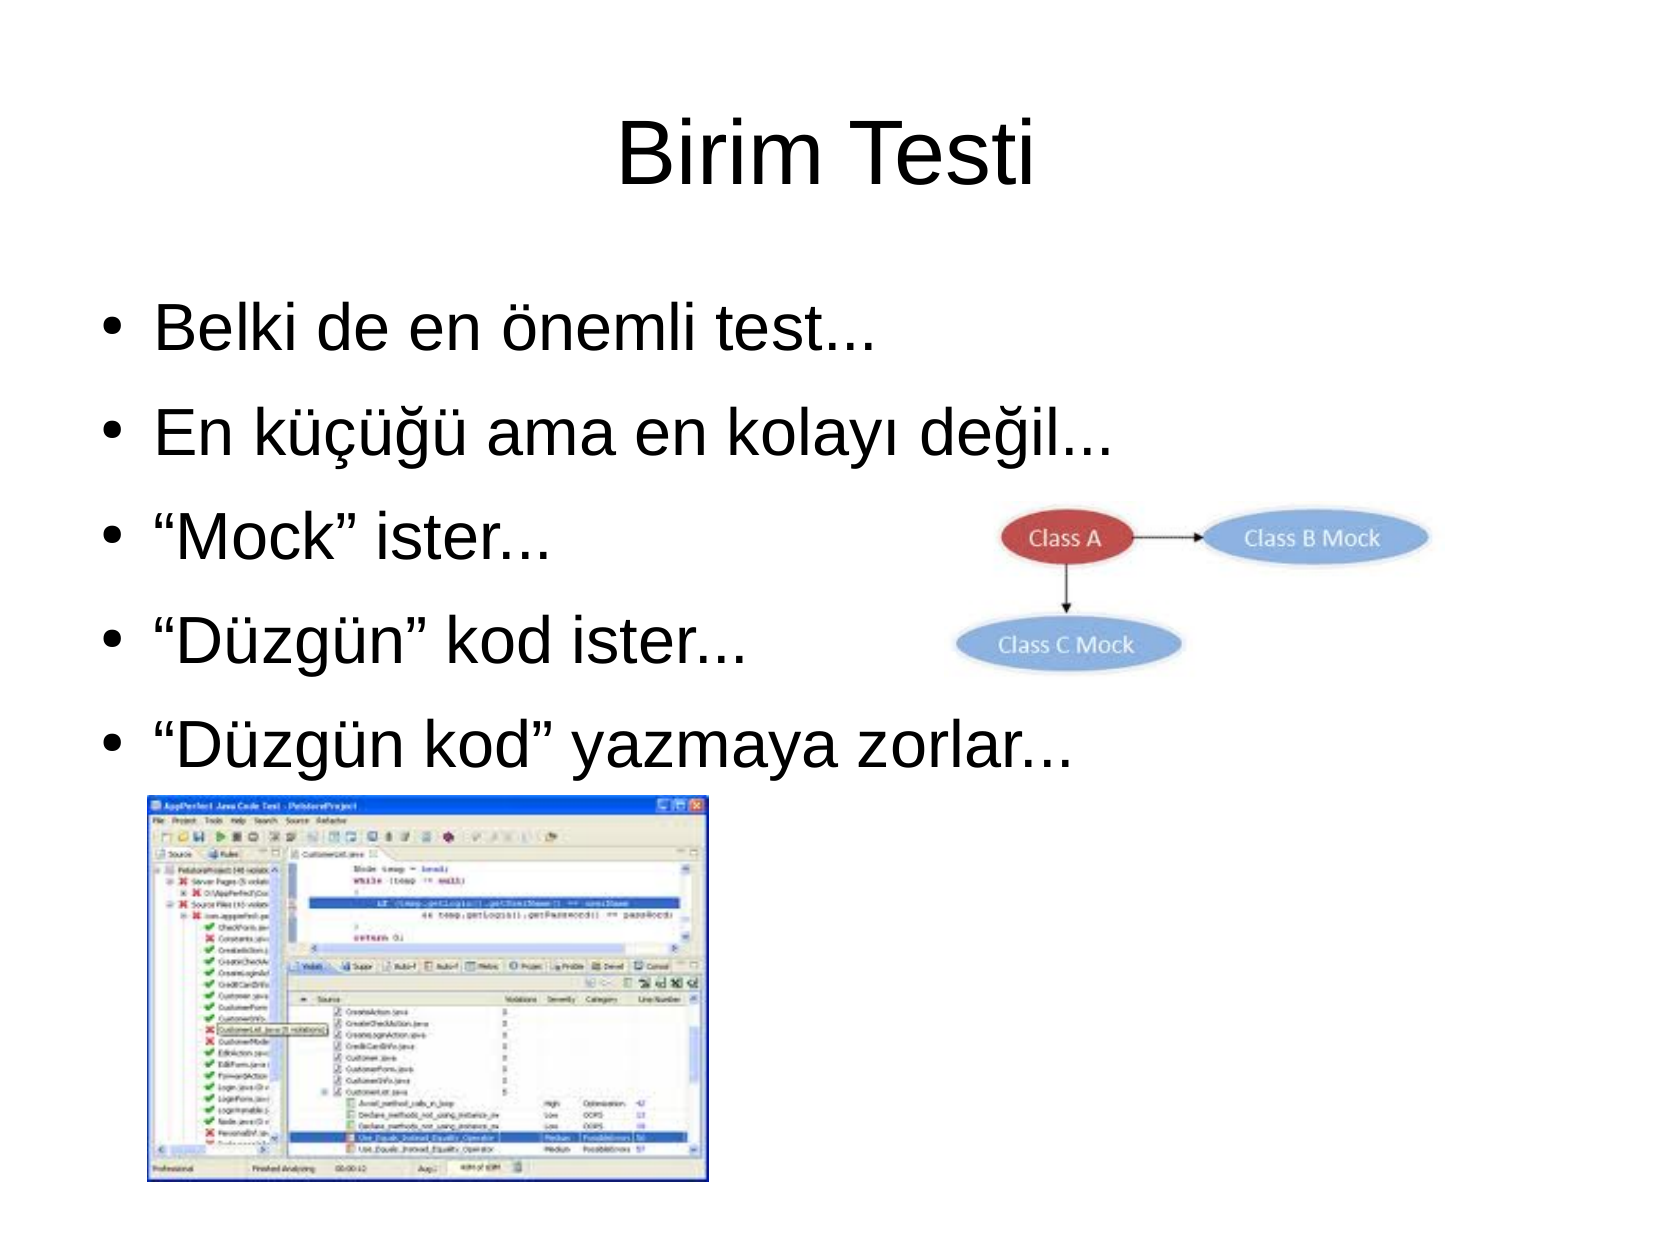

# Birim Testi
Belki de en önemli test...
En küçüğü ama en kolayı değil...
“Mock” ister...
“Düzgün” kod ister...
“Düzgün kod” yazmaya zorlar...